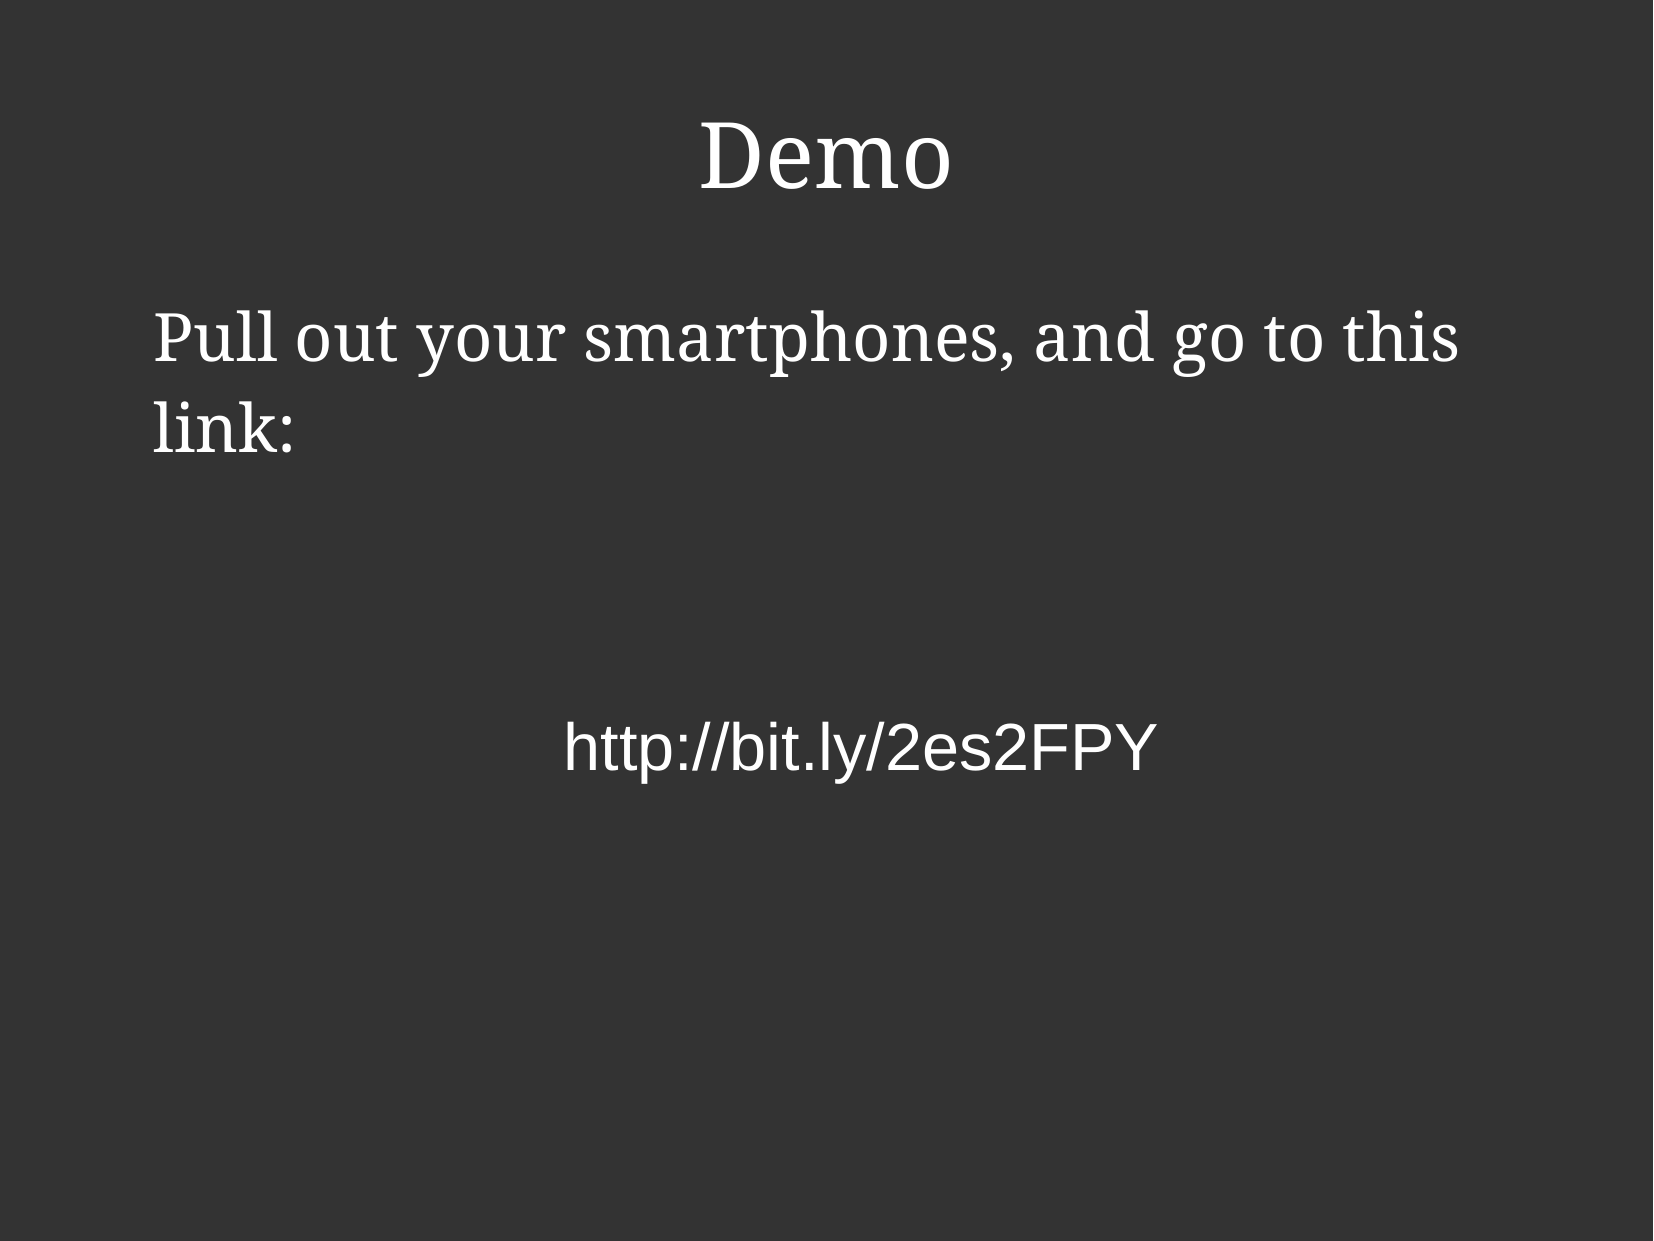

# Demo
Pull out your smartphones, and go to this link:
http://bit.ly/2es2FPY